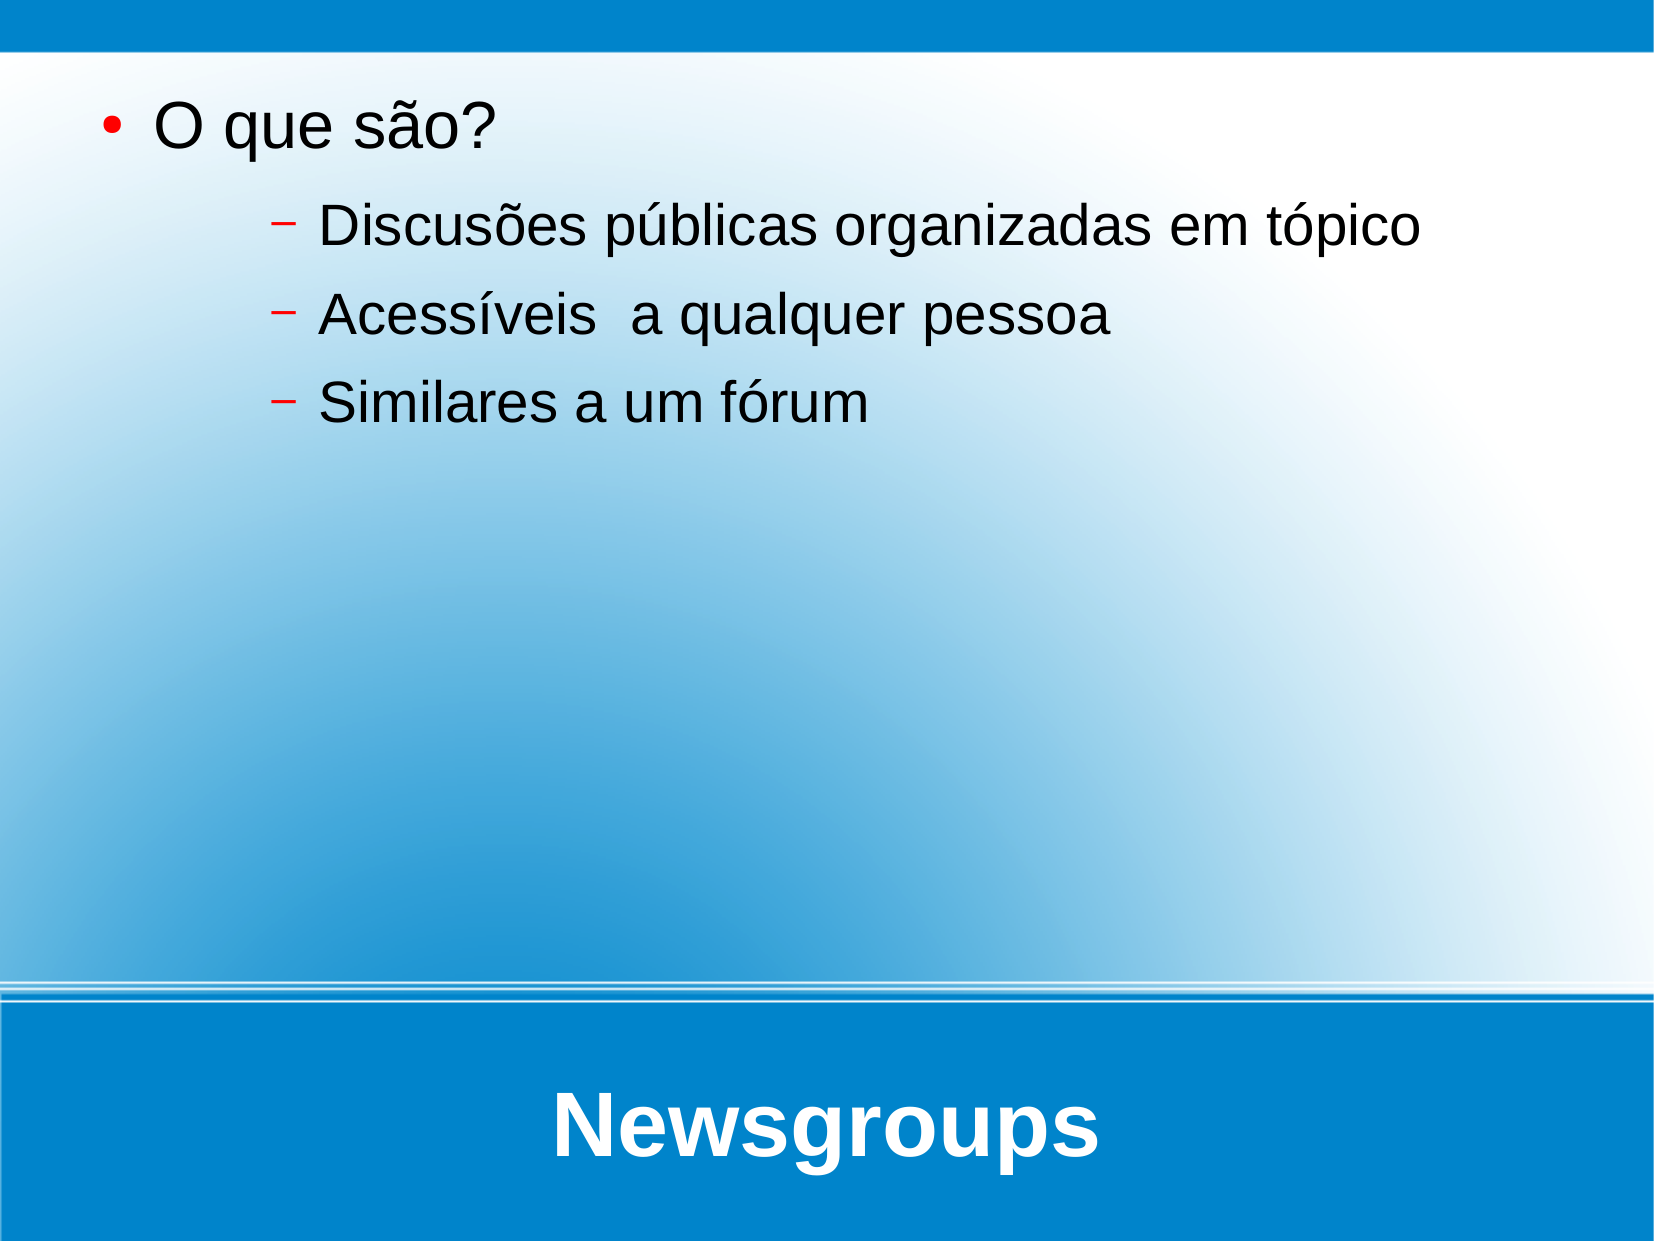

O que são?
Discusões públicas organizadas em tópico
Acessíveis a qualquer pessoa
Similares a um fórum
# Newsgroups